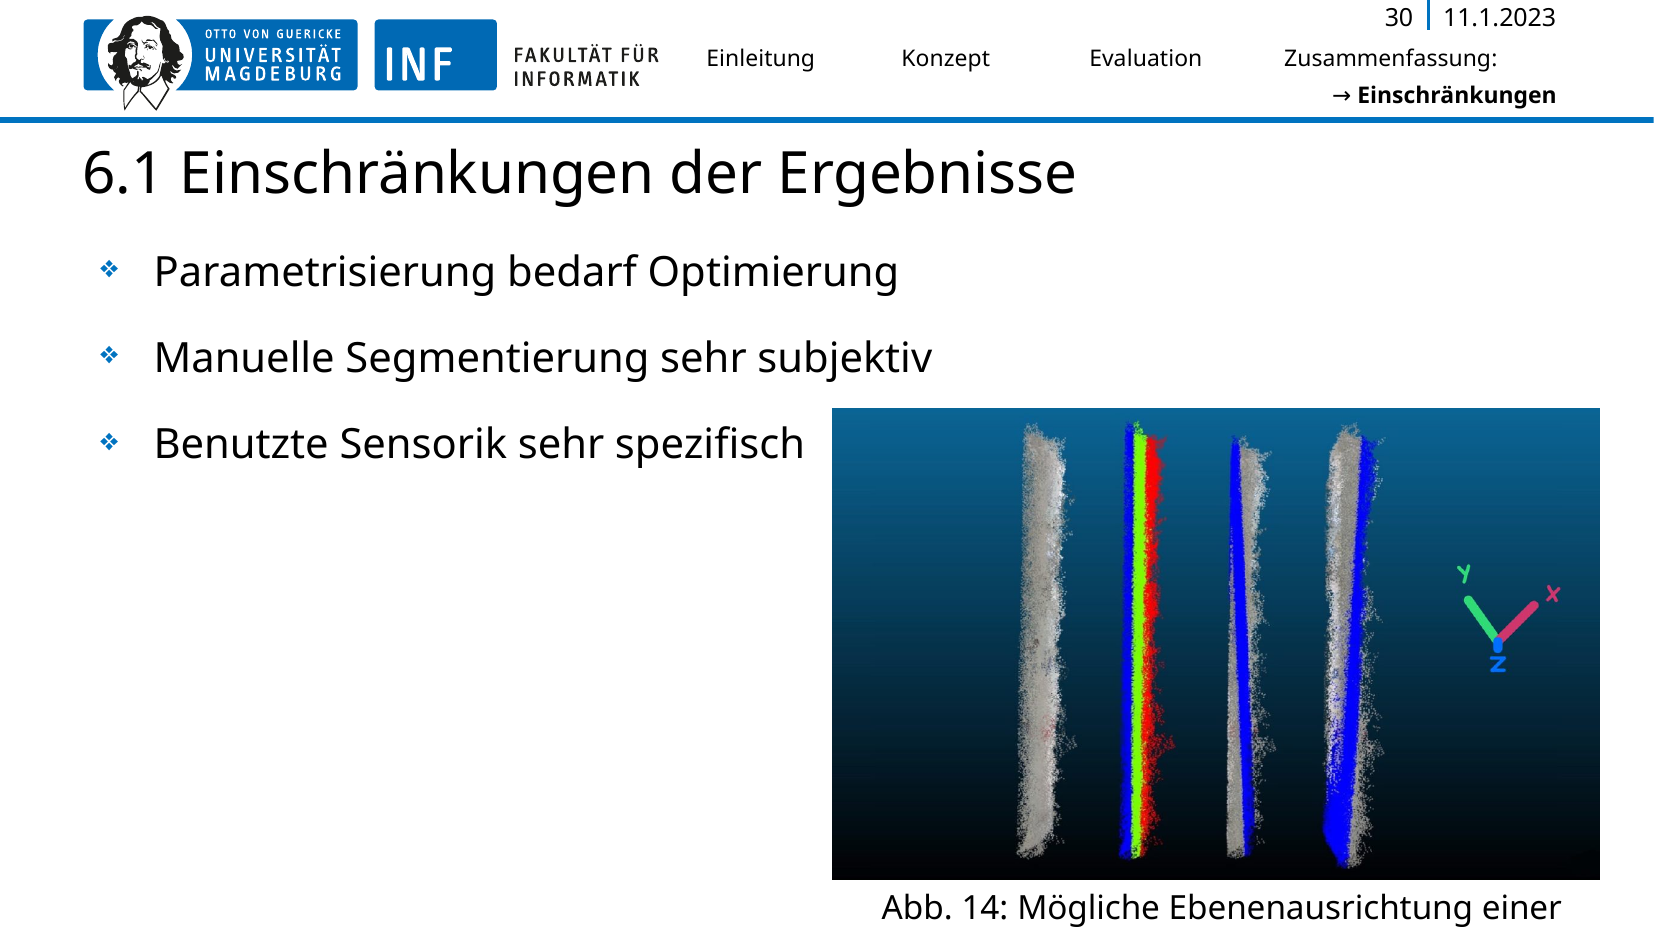

# 6.1 Einschränkungen der Ergebnisse
Parametrisierung bedarf Optimierung
Manuelle Segmentierung sehr subjektiv
Benutzte Sensorik sehr spezifisch
Abb. 14: Mögliche Ebenenausrichtung einer Wand